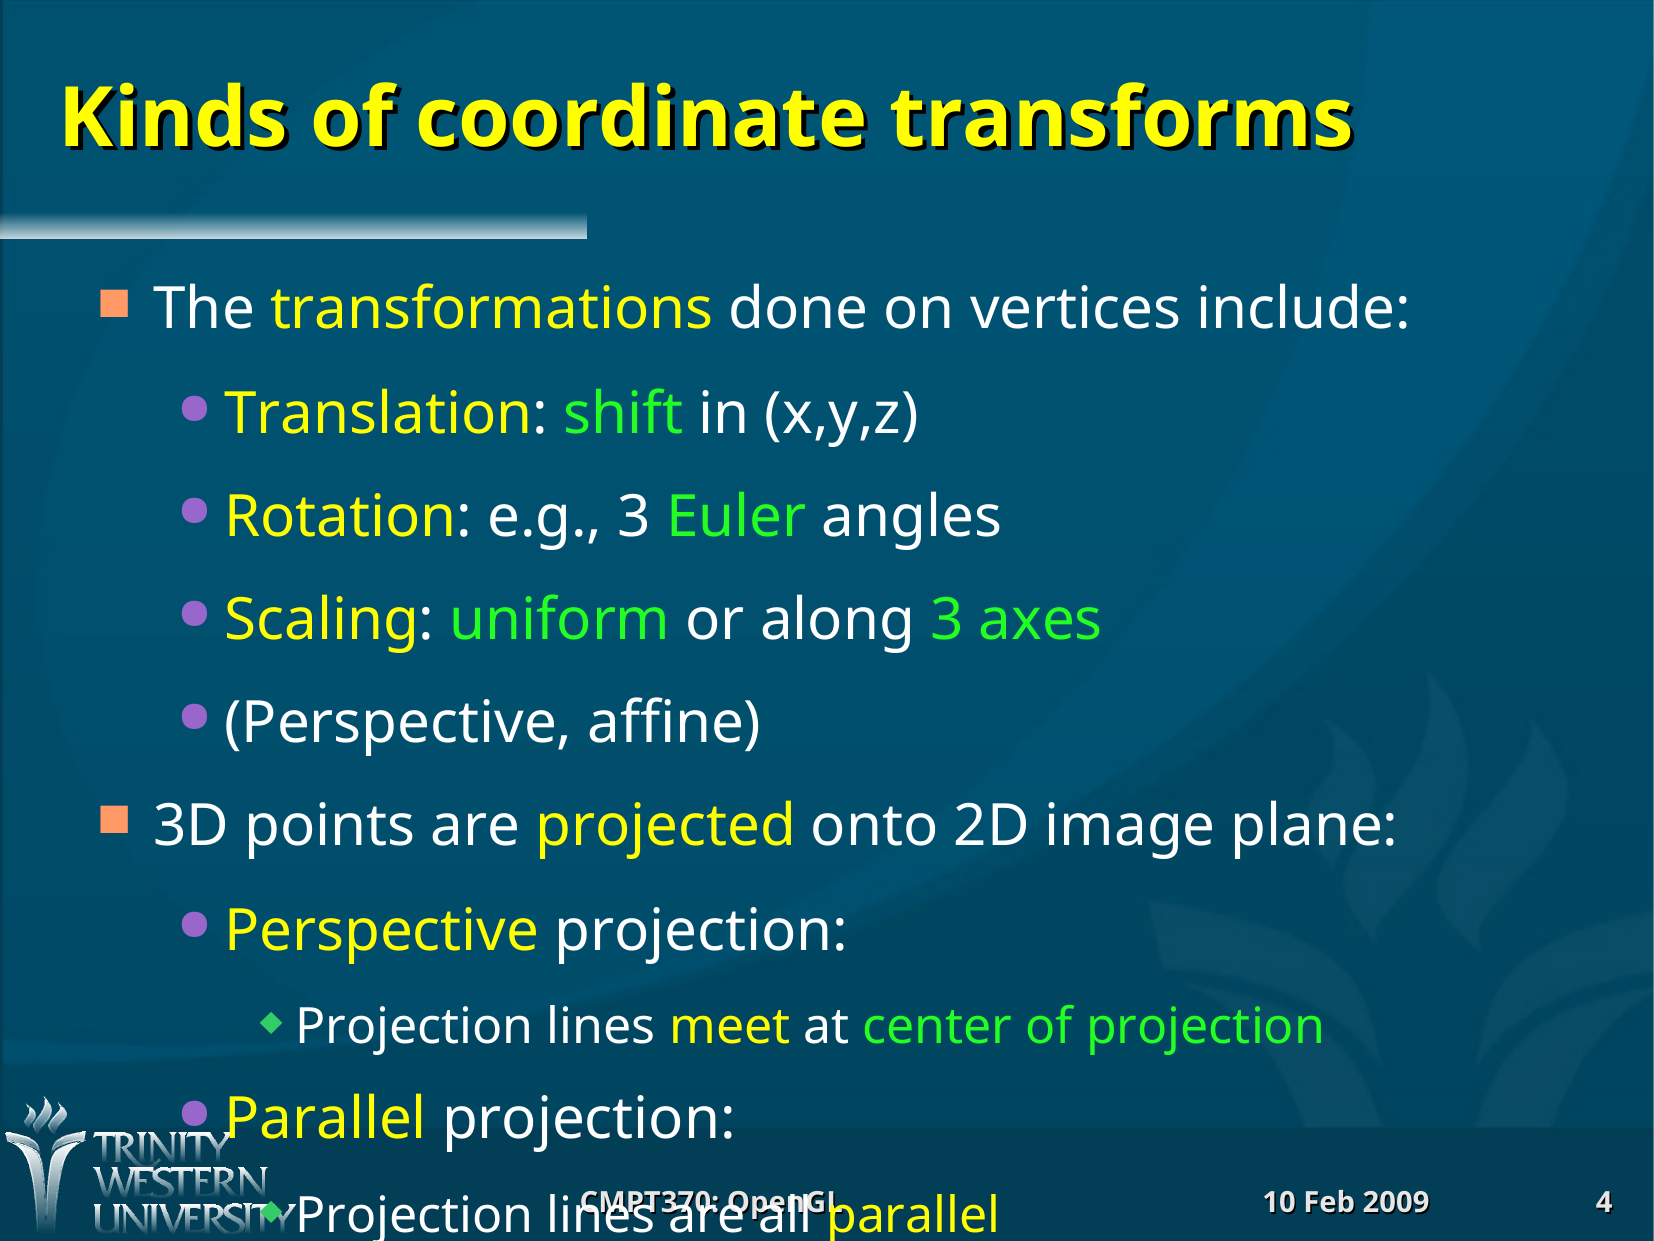

# Kinds of coordinate transforms
The transformations done on vertices include:
Translation: shift in (x,y,z)
Rotation: e.g., 3 Euler angles
Scaling: uniform or along 3 axes
(Perspective, affine)
3D points are projected onto 2D image plane:
Perspective projection:
Projection lines meet at center of projection
Parallel projection:
Projection lines are all parallel
CMPT370: OpenGL
10 Feb 2009
4